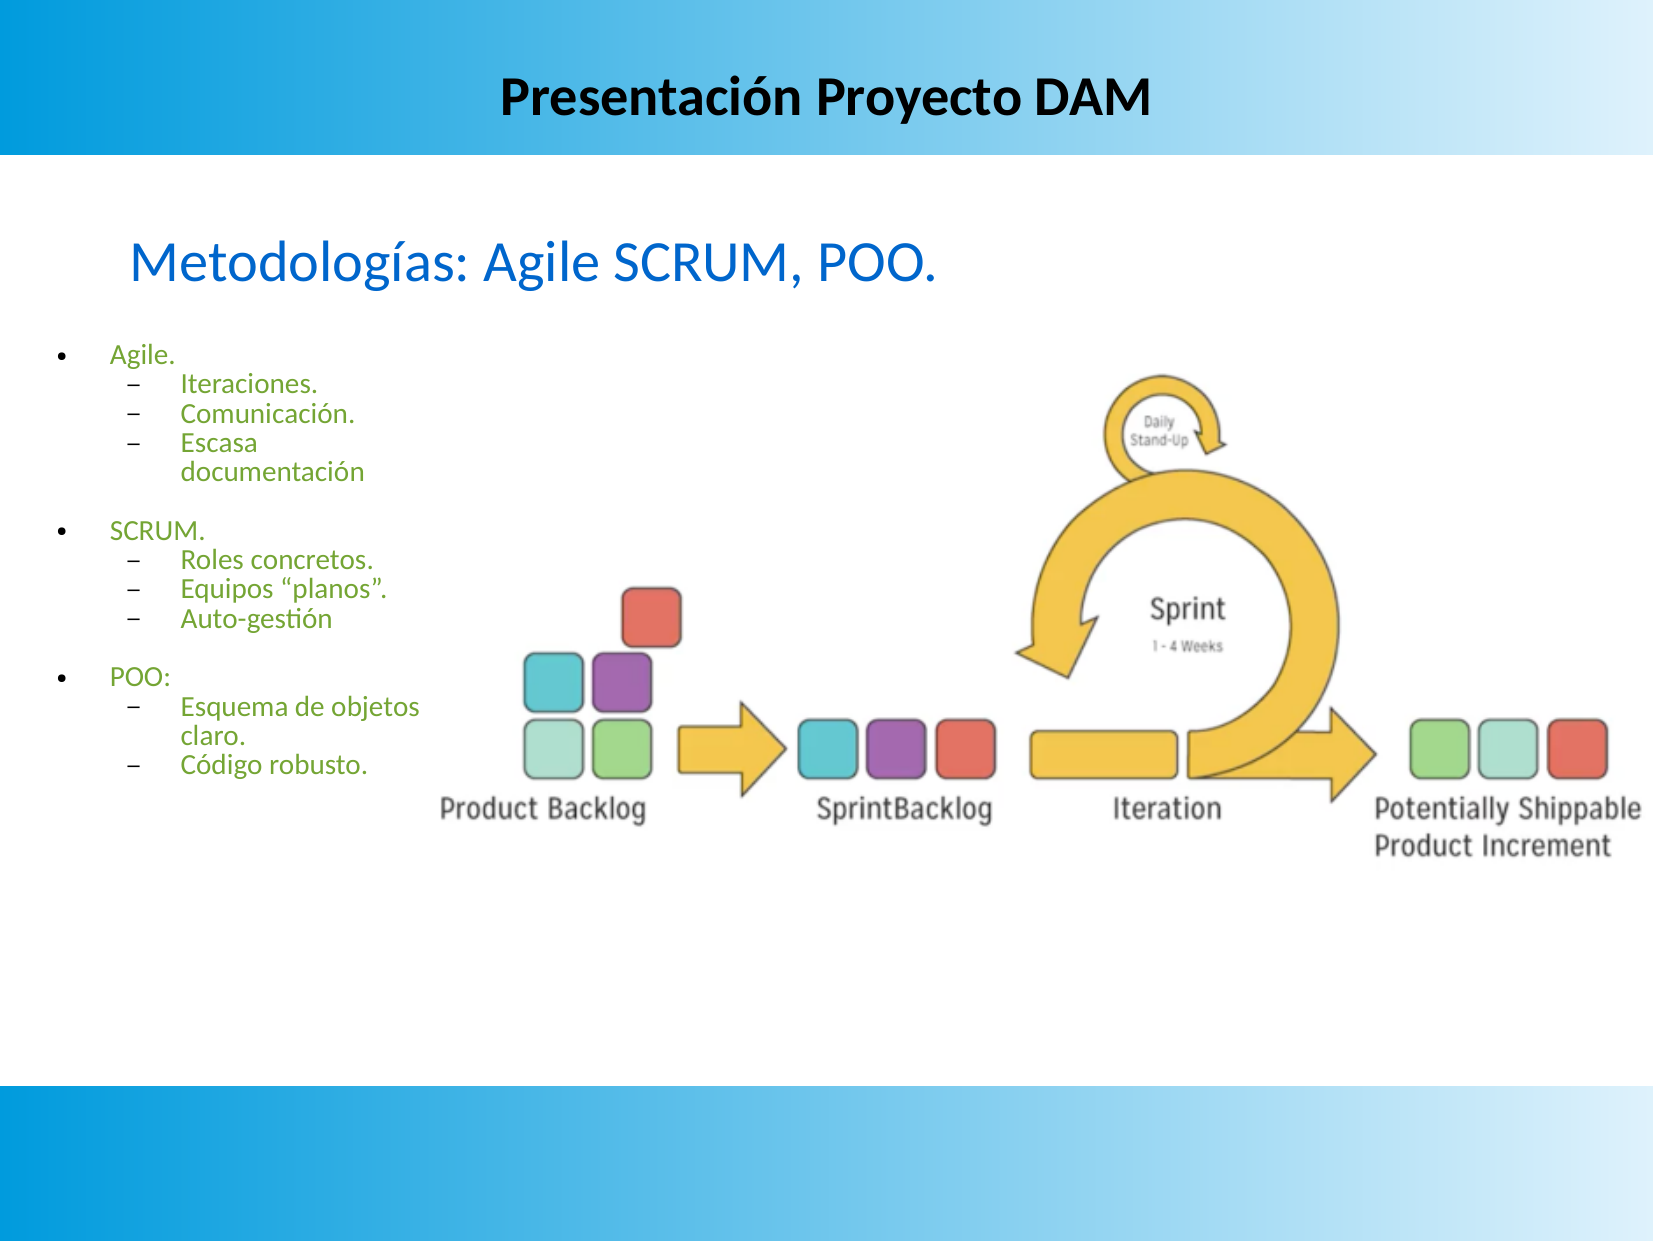

# Presentación Proyecto DAM
Metodologías: Agile SCRUM, POO.
Agile.
Iteraciones.
Comunicación.
Escasa documentación
SCRUM.
Roles concretos.
Equipos “planos”.
Auto-gestión
POO:
Esquema de objetos claro.
Código robusto.